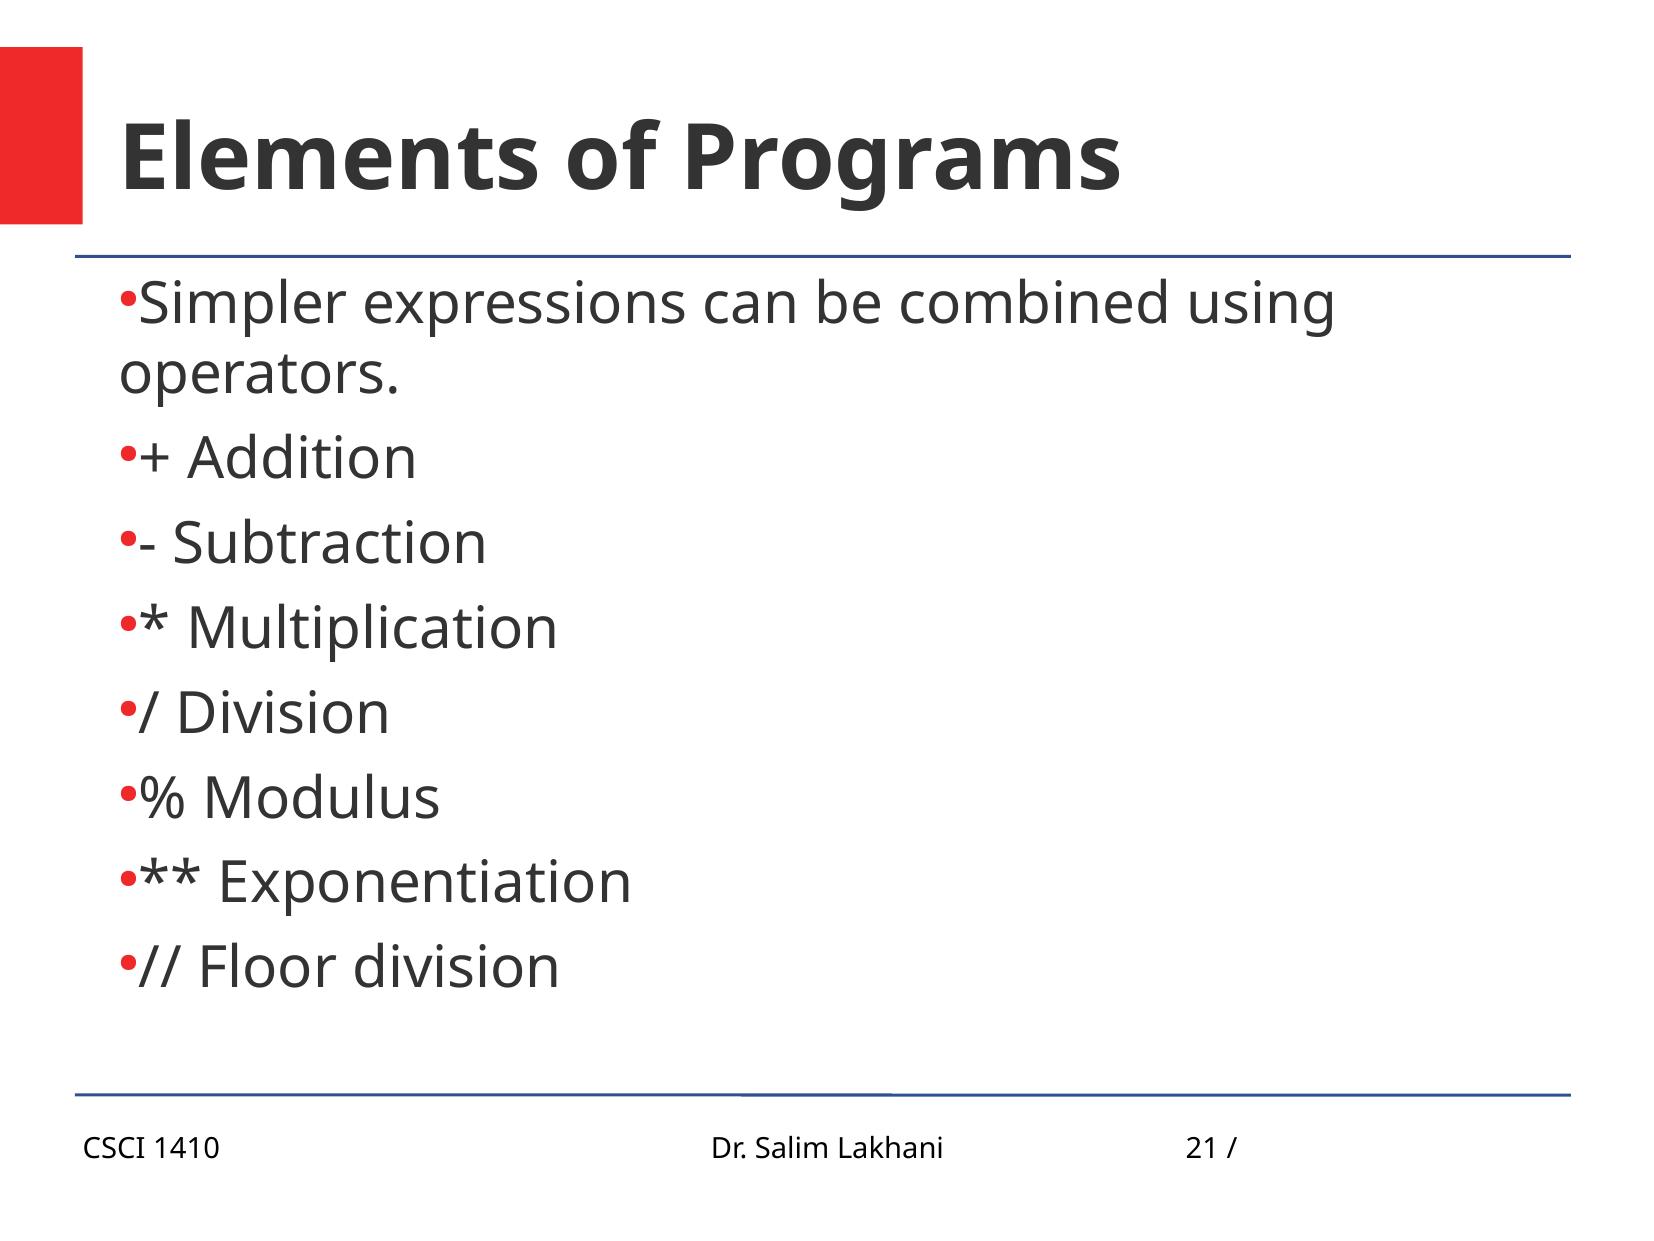

# Elements of Programs
Simpler expressions can be combined using operators.
+ Addition
- Subtraction
* Multiplication
/ Division
% Modulus
** Exponentiation
// Floor division
CSCI 1410
Dr. Salim Lakhani